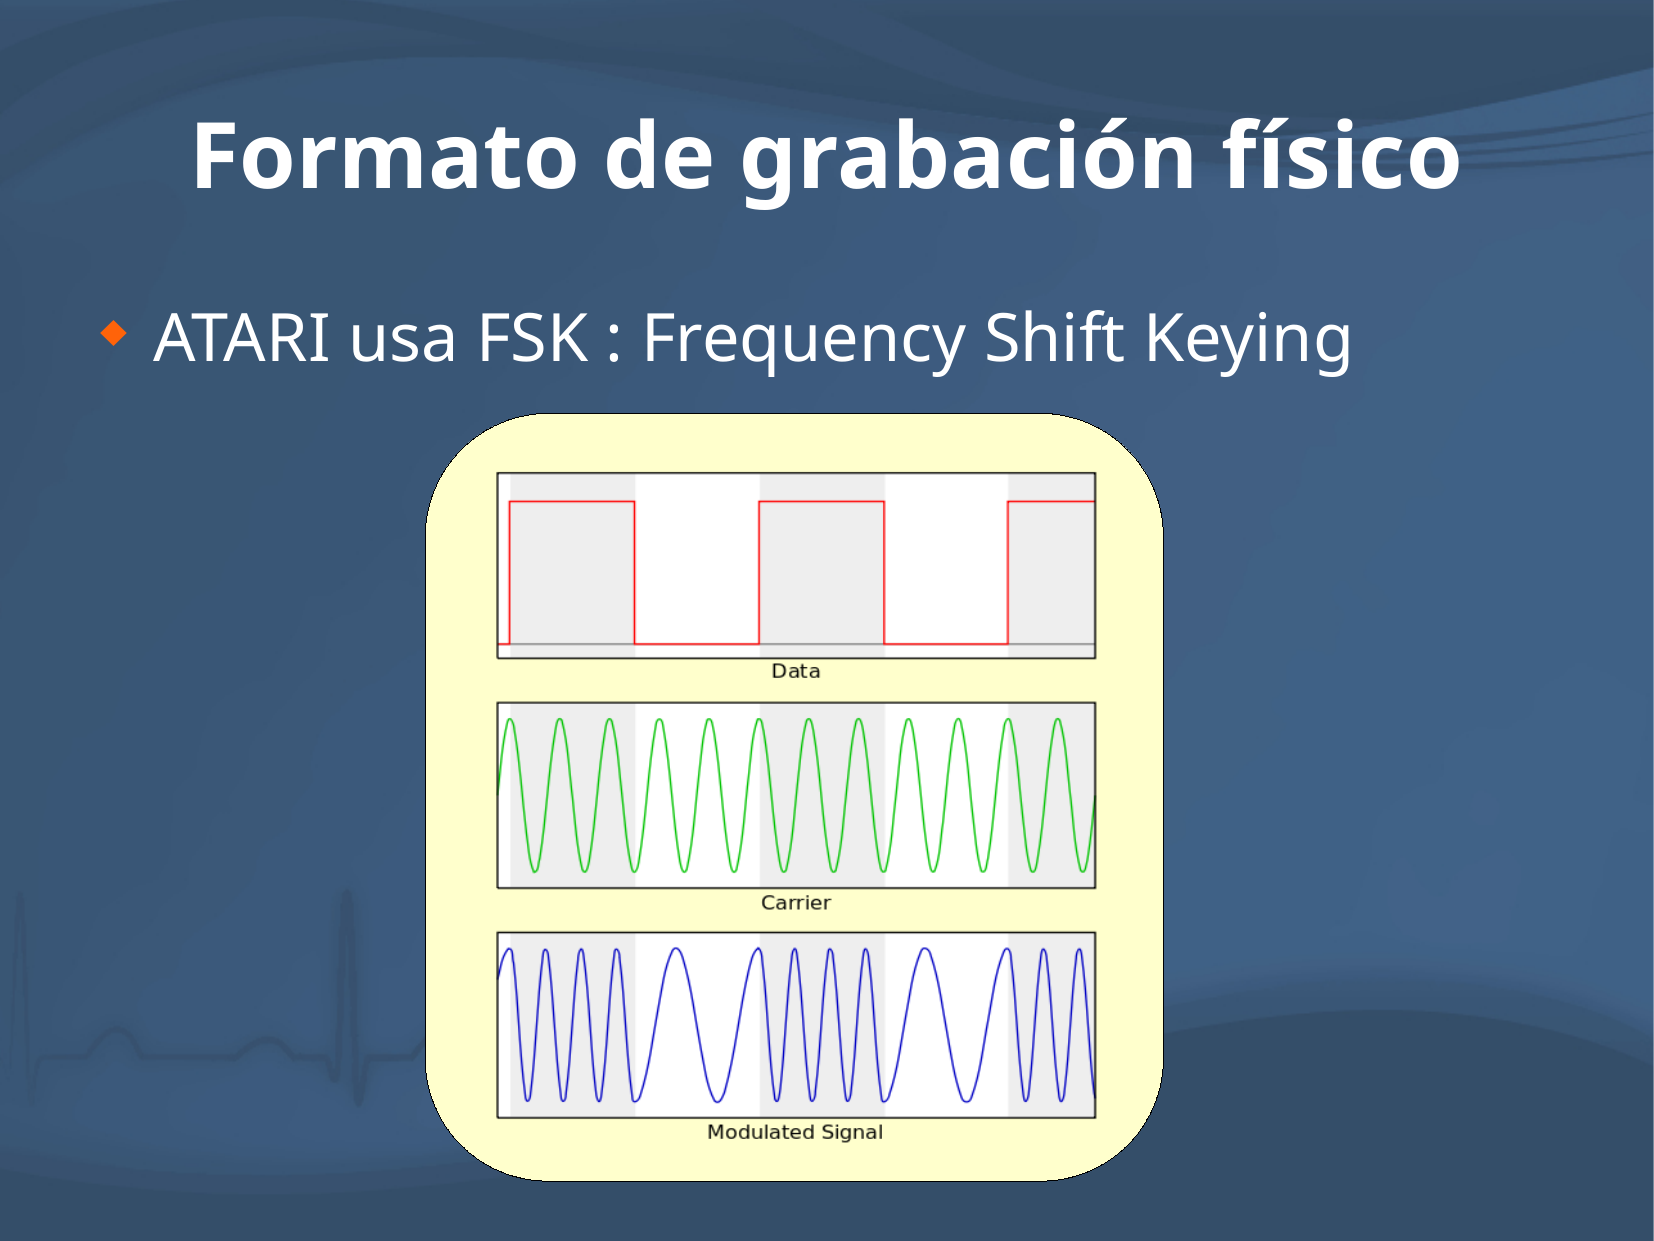

# Formato de grabación físico
ATARI usa FSK : Frequency Shift Keying